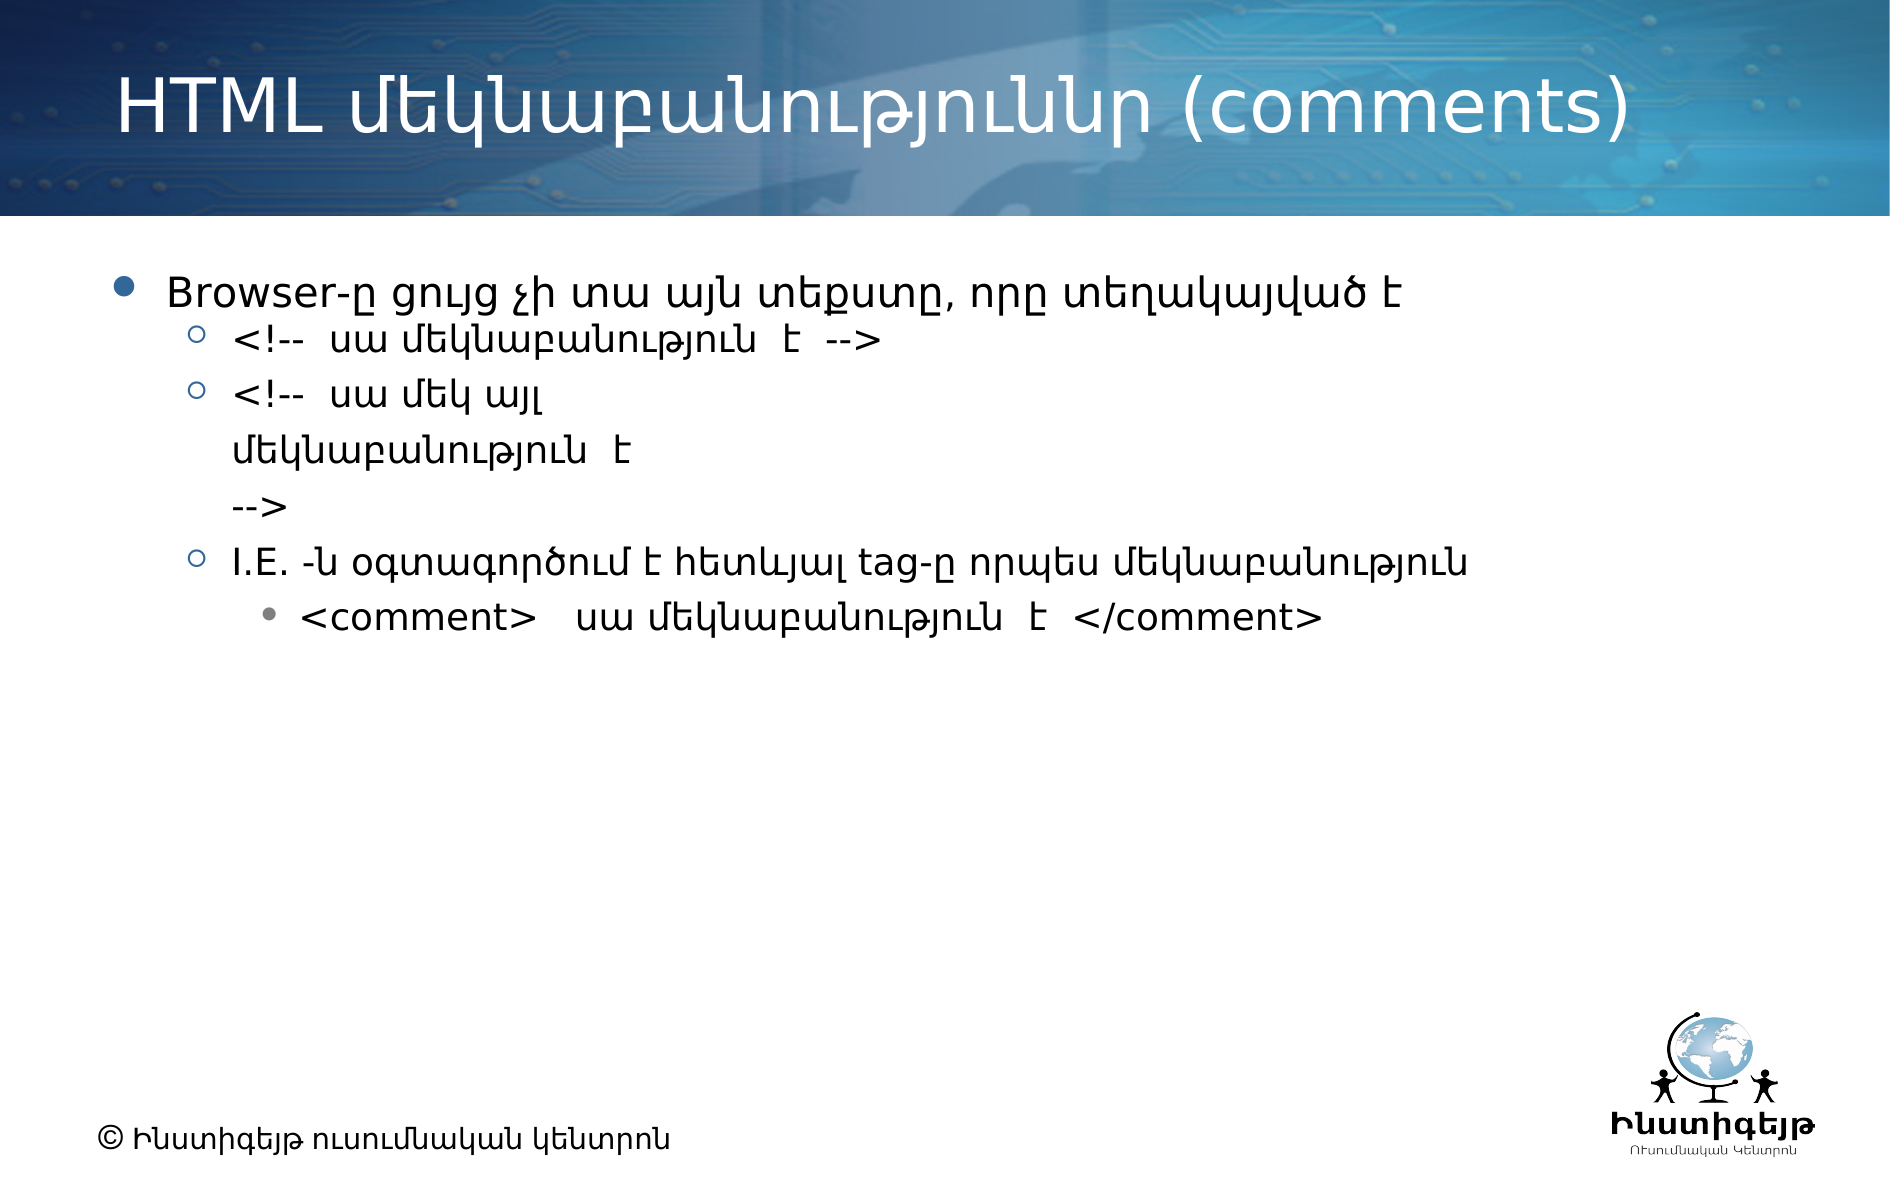

HTML մեկնաբանություննր (comments)
# Browser-ը ցույց չի տա այն տեքստը, որը տեղակայված է
<!-- սա մեկնաբանություն է -->
<!-- սա մեկ այլ
մեկնաբանություն է
-->
I.E. -ն օգտագործում է հետևյալ tag-ը որպես մեկնաբանություն
<comment> սա մեկնաբանություն է </comment>